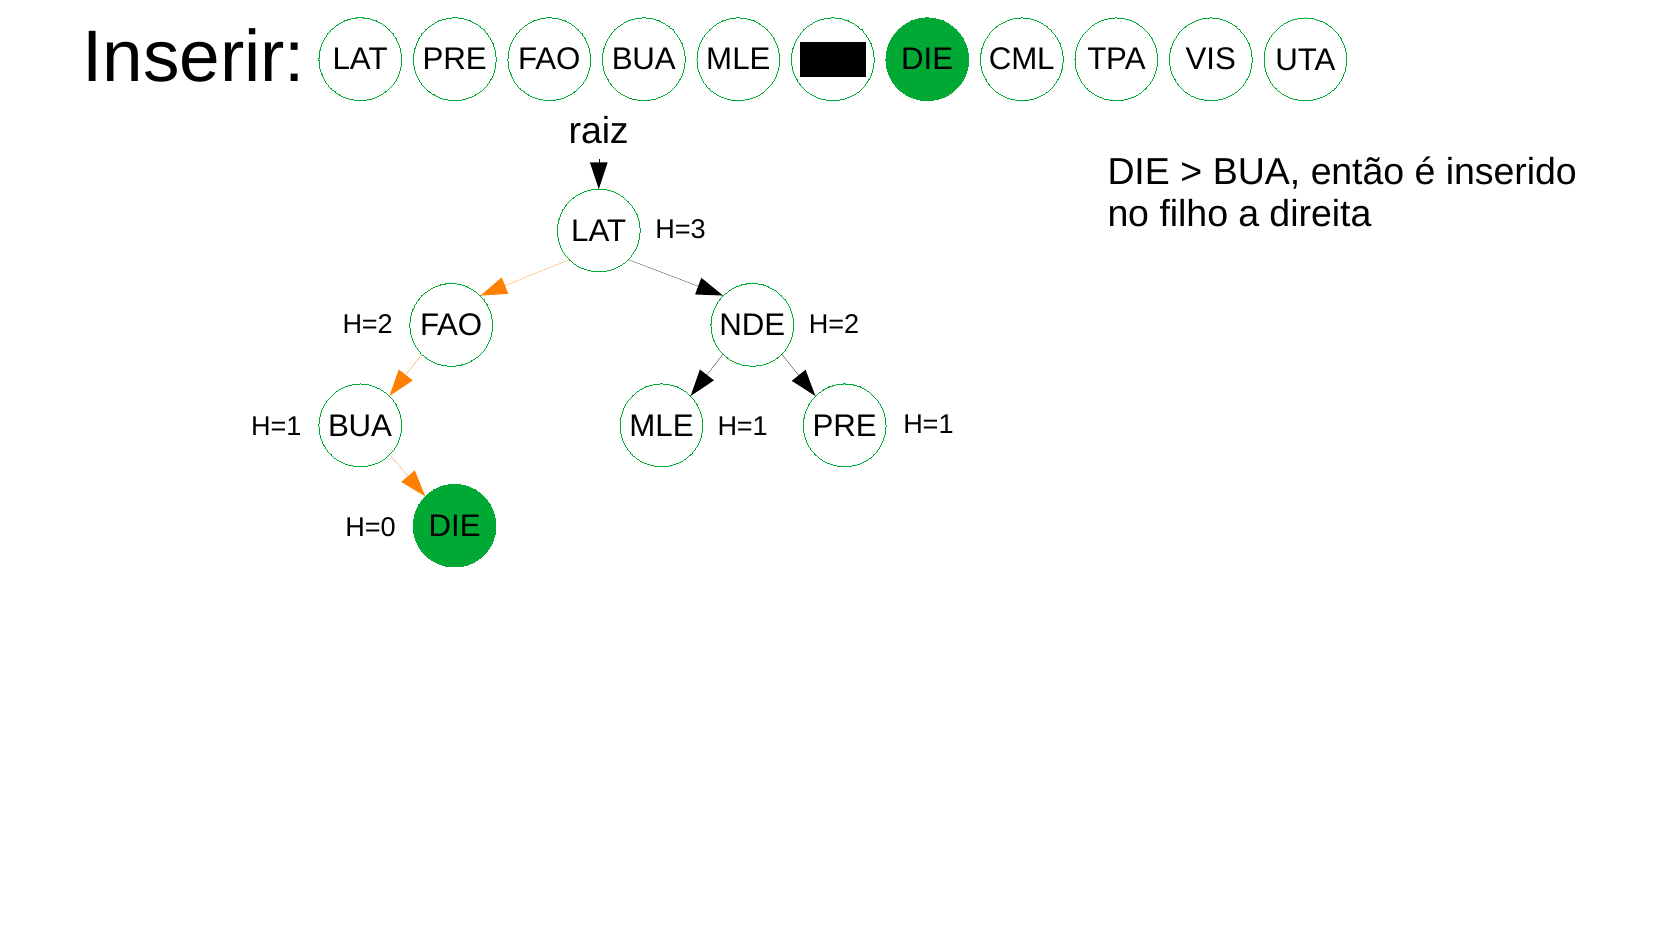

# Inserir:
LAT
LAT
PRE
FAO
BUA
MLE
NDE
DIE
CML
TPA
VIS
UTA
raiz
DIE > BUA, então é inserido
no filho a direita
LAT
H=3
NDE
FAO
H=2
H=2
MLE
PRE
BUA
PRE
H=1
H=1
H=1
DIE
H=0